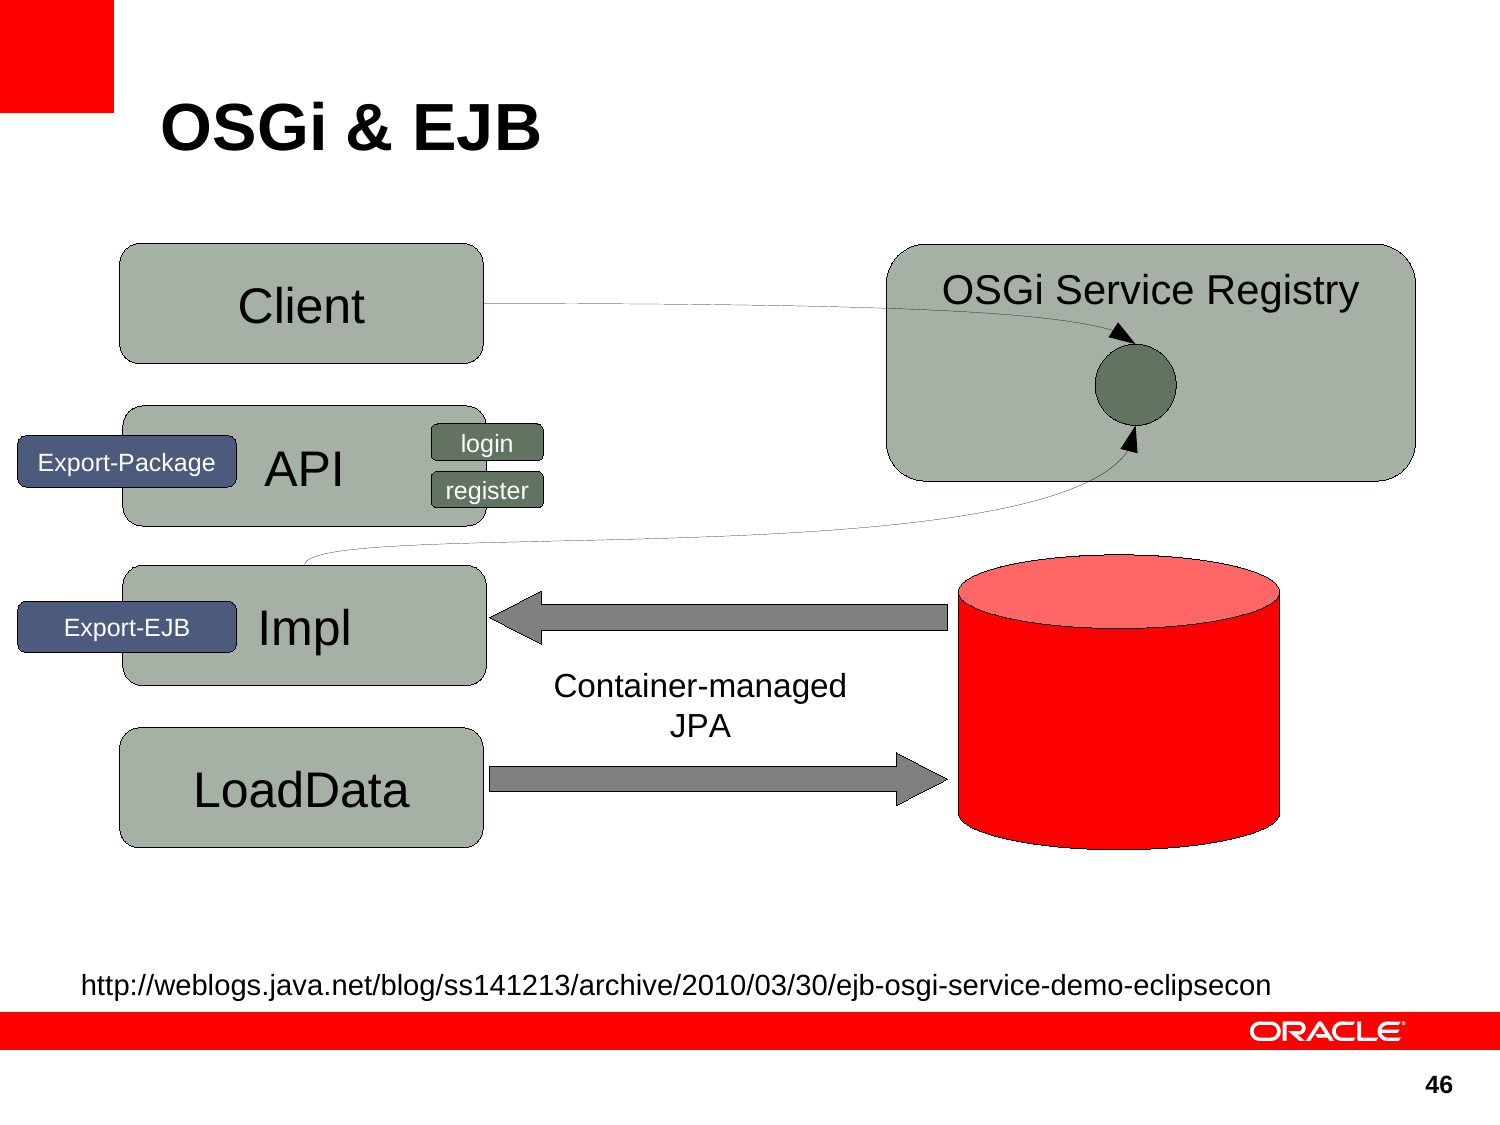

# OSGi & EJB
Client
OSGi Service Registry
API
login
Export-Package
register
Impl
Export-EJB
Container-managed
JPA
LoadData
http://weblogs.java.net/blog/ss141213/archive/2010/03/30/ejb-osgi-service-demo-eclipsecon